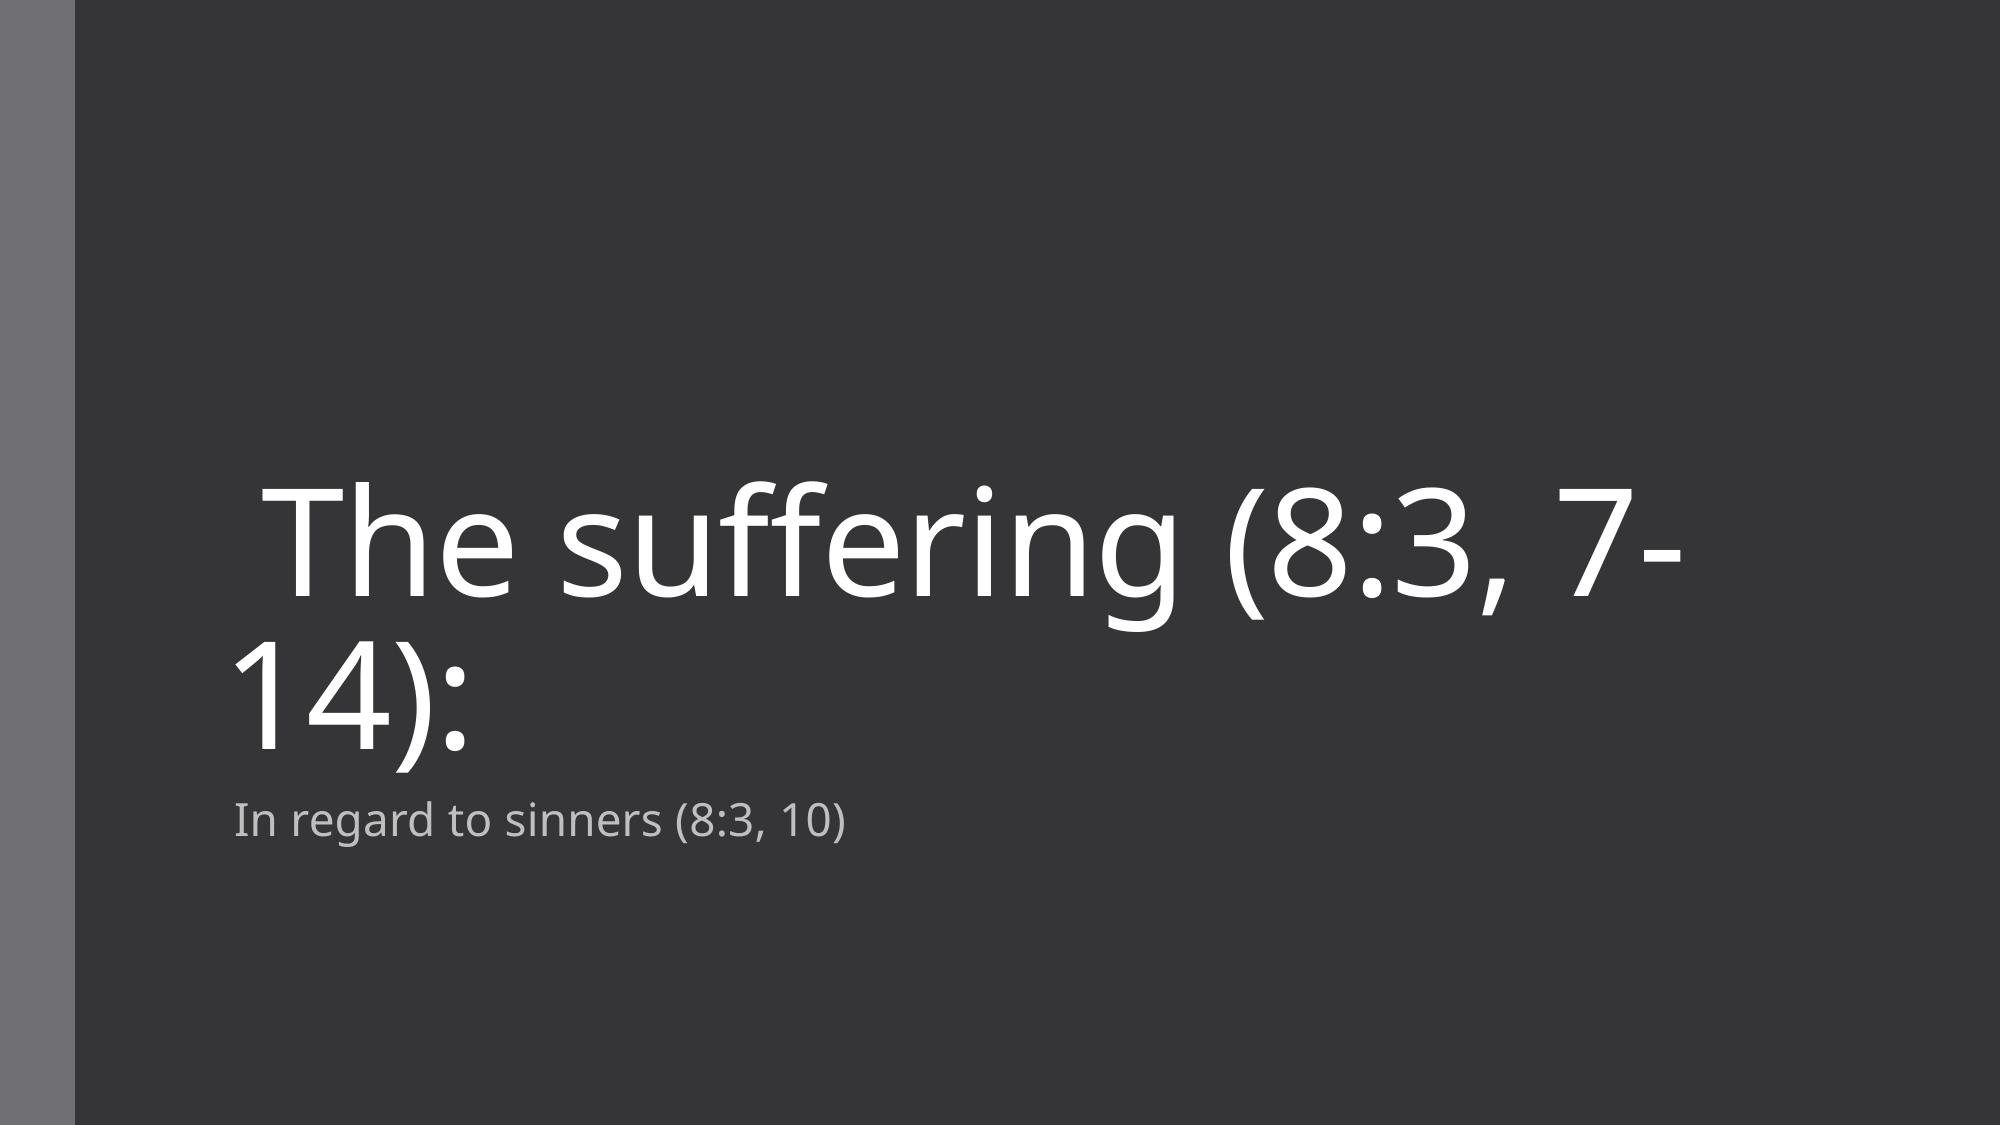

# The suffering (8:3, 7-14):
 In regard to sinners (8:3, 10)